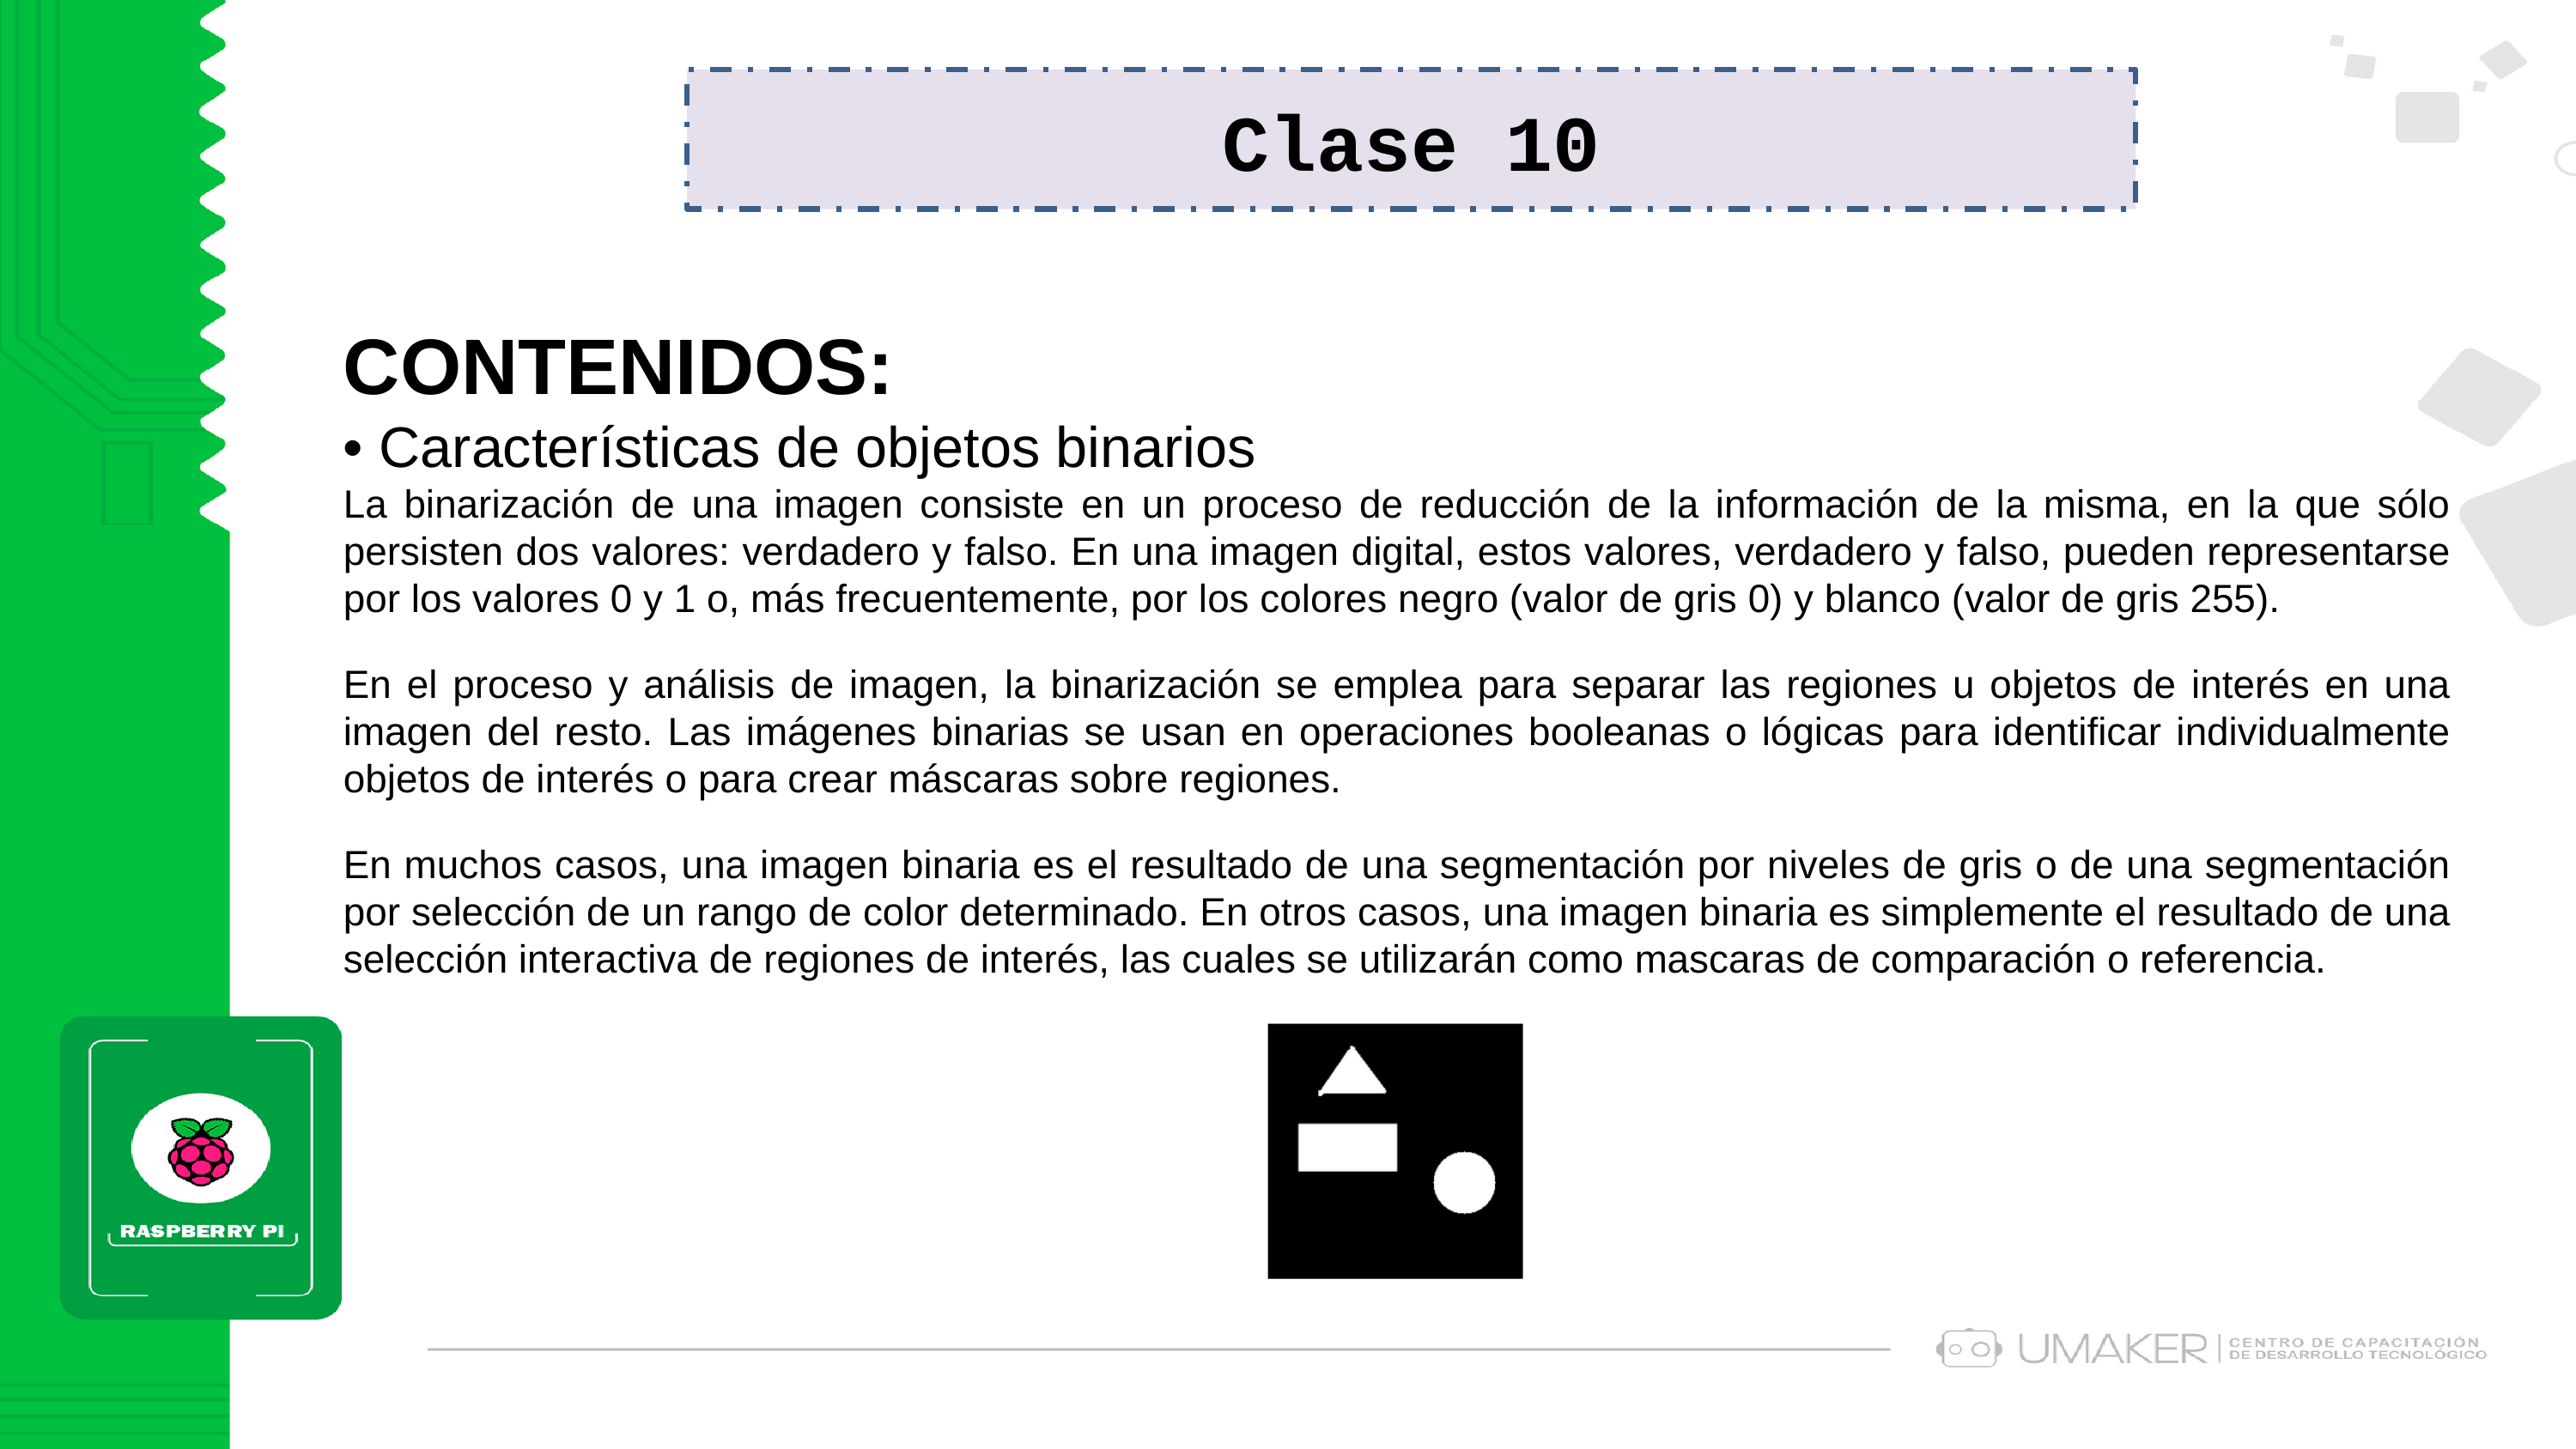

Clase 10
CONTENIDOS:
• Características de objetos binarios
La binarización de una imagen consiste en un proceso de reducción de la información de la misma, en la que sólo persisten dos valores: verdadero y falso. En una imagen digital, estos valores, verdadero y falso, pueden representarse por los valores 0 y 1 o, más frecuentemente, por los colores negro (valor de gris 0) y blanco (valor de gris 255).
En el proceso y análisis de imagen, la binarización se emplea para separar las regiones u objetos de interés en una imagen del resto. Las imágenes binarias se usan en operaciones booleanas o lógicas para identificar individualmente objetos de interés o para crear máscaras sobre regiones.
En muchos casos, una imagen binaria es el resultado de una segmentación por niveles de gris o de una segmentación por selección de un rango de color determinado. En otros casos, una imagen binaria es simplemente el resultado de una selección interactiva de regiones de interés, las cuales se utilizarán como mascaras de comparación o referencia.